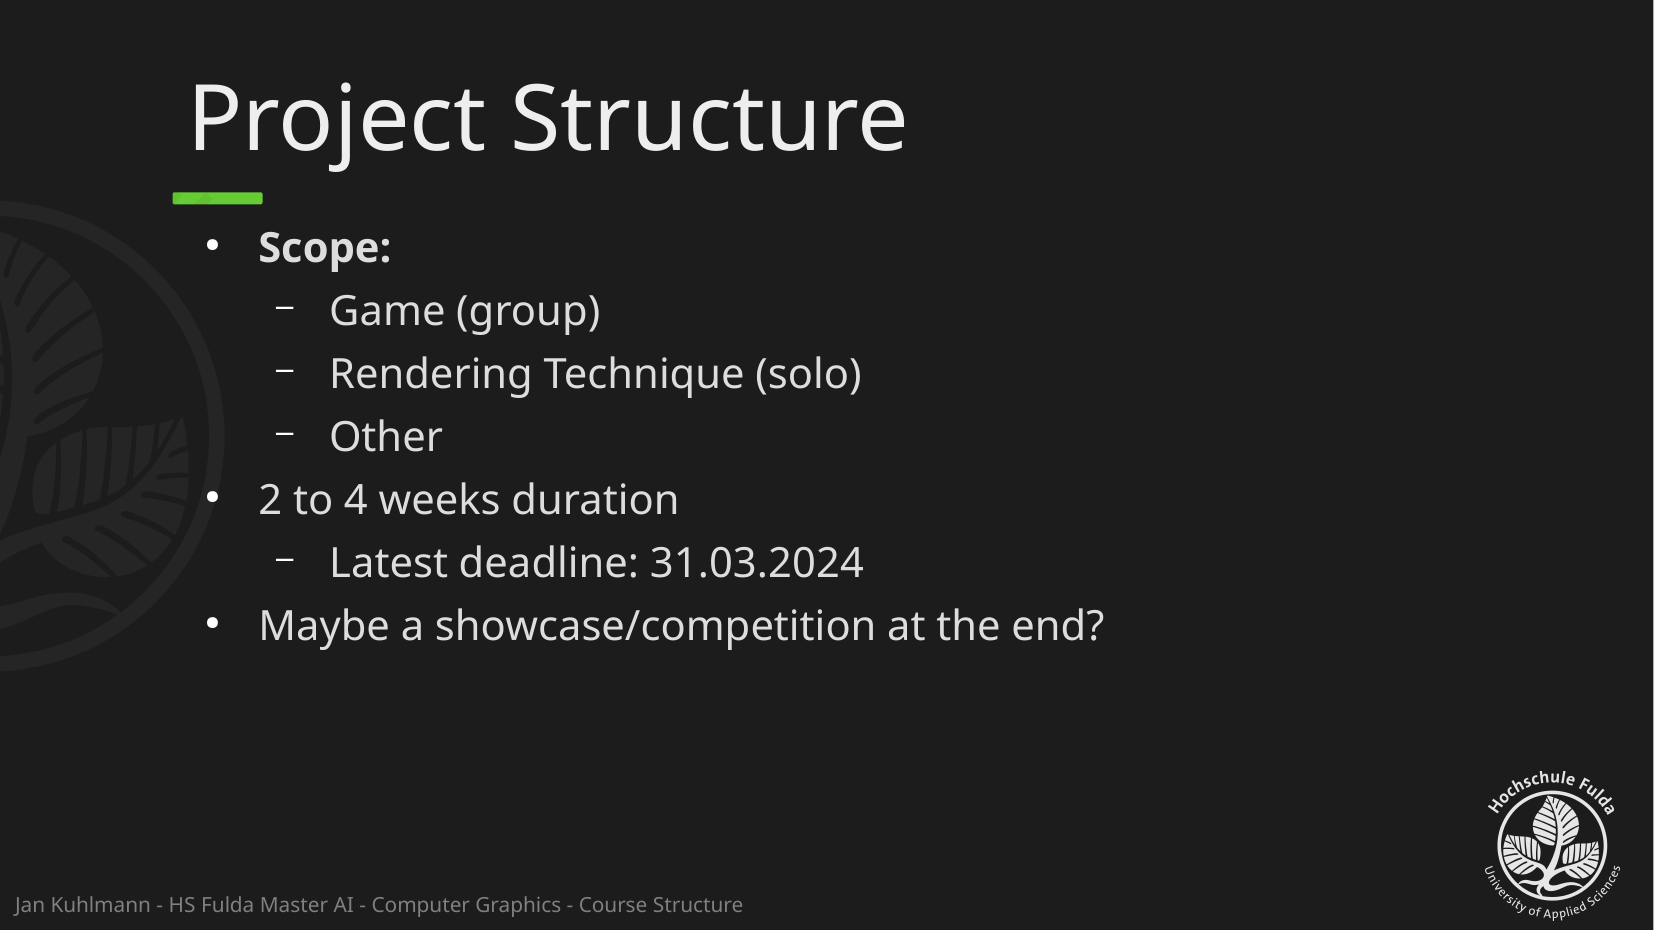

# Project Structure
Scope:
Game (group)
Rendering Technique (solo)
Other
2 to 4 weeks duration
Latest deadline: 31.03.2024
Maybe a showcase/competition at the end?
Jan Kuhlmann - HS Fulda Master AI - Computer Graphics - Course Structure